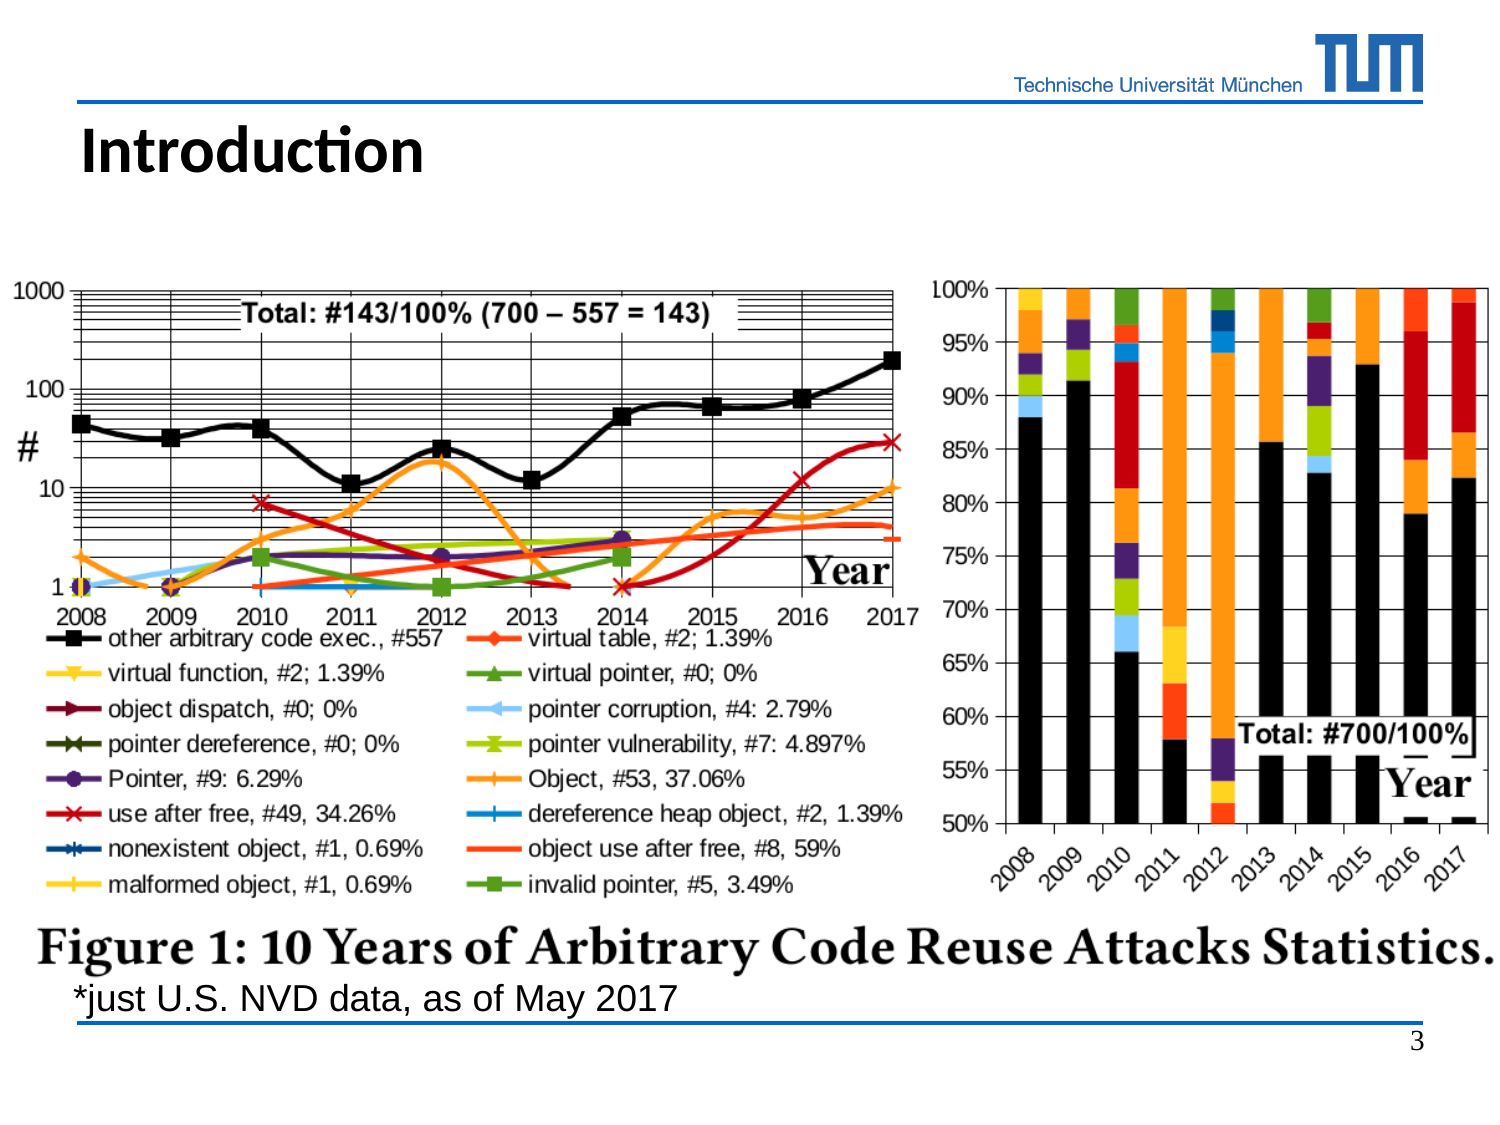

# Introduction
*just U.S. NVD data, as of May 2017
3